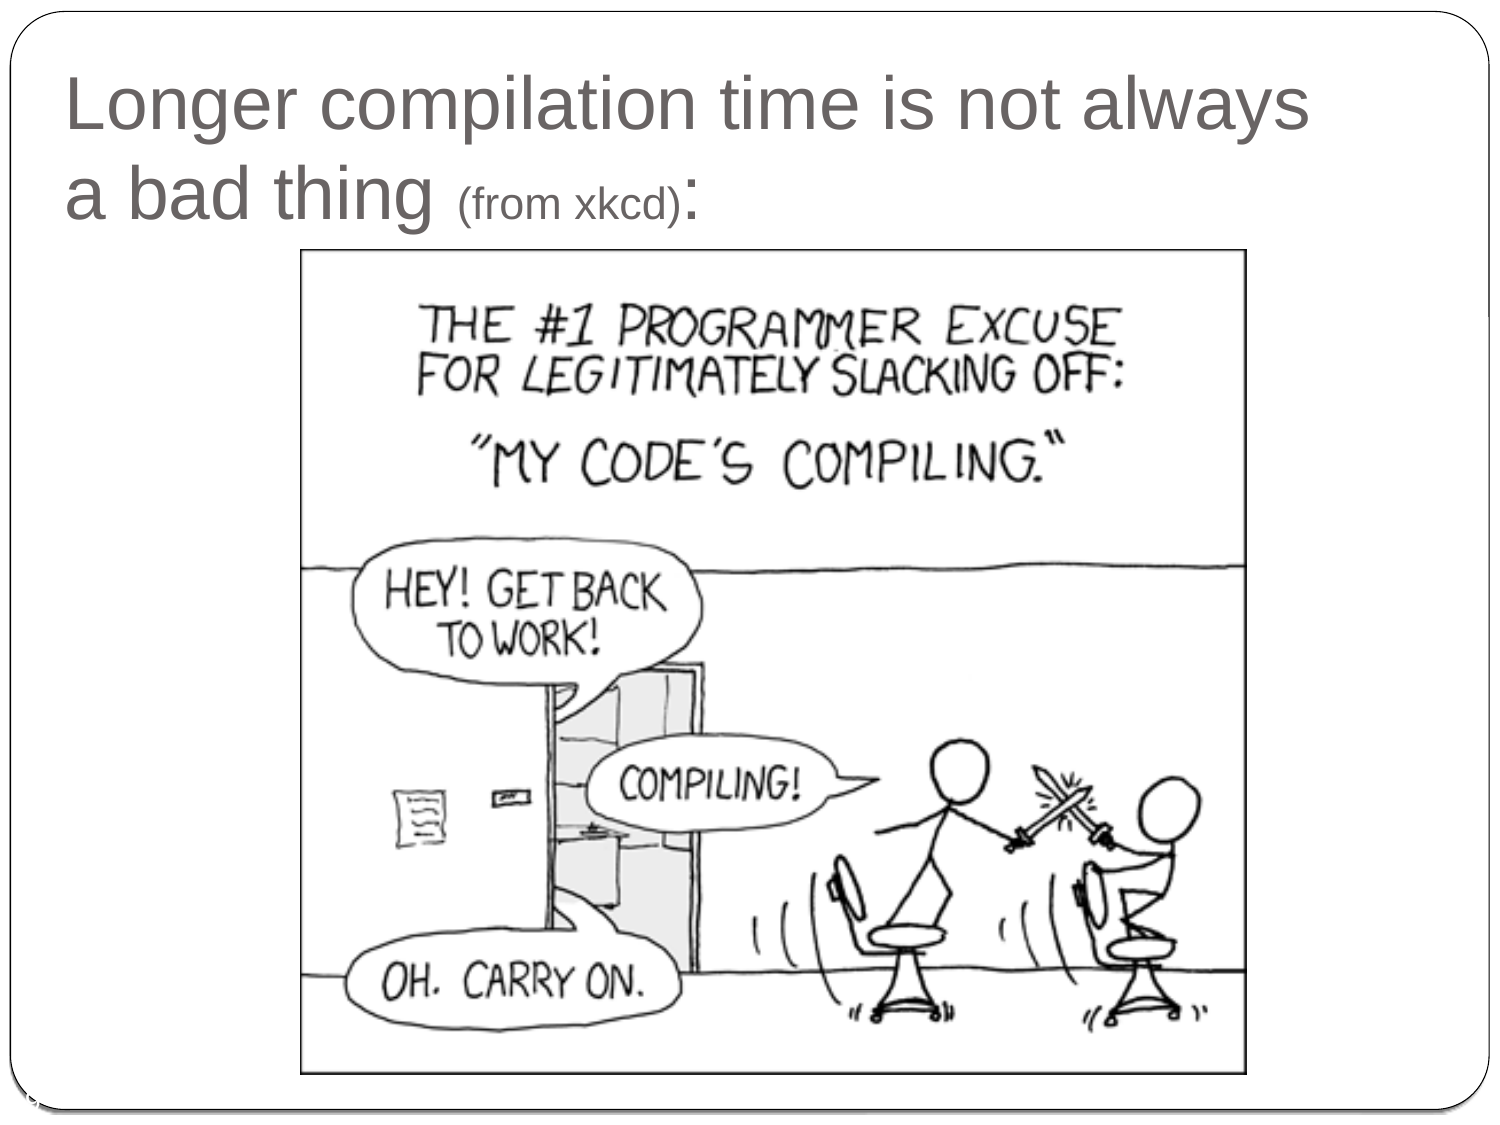

# Longer compilation time is not always a bad thing (from xkcd):